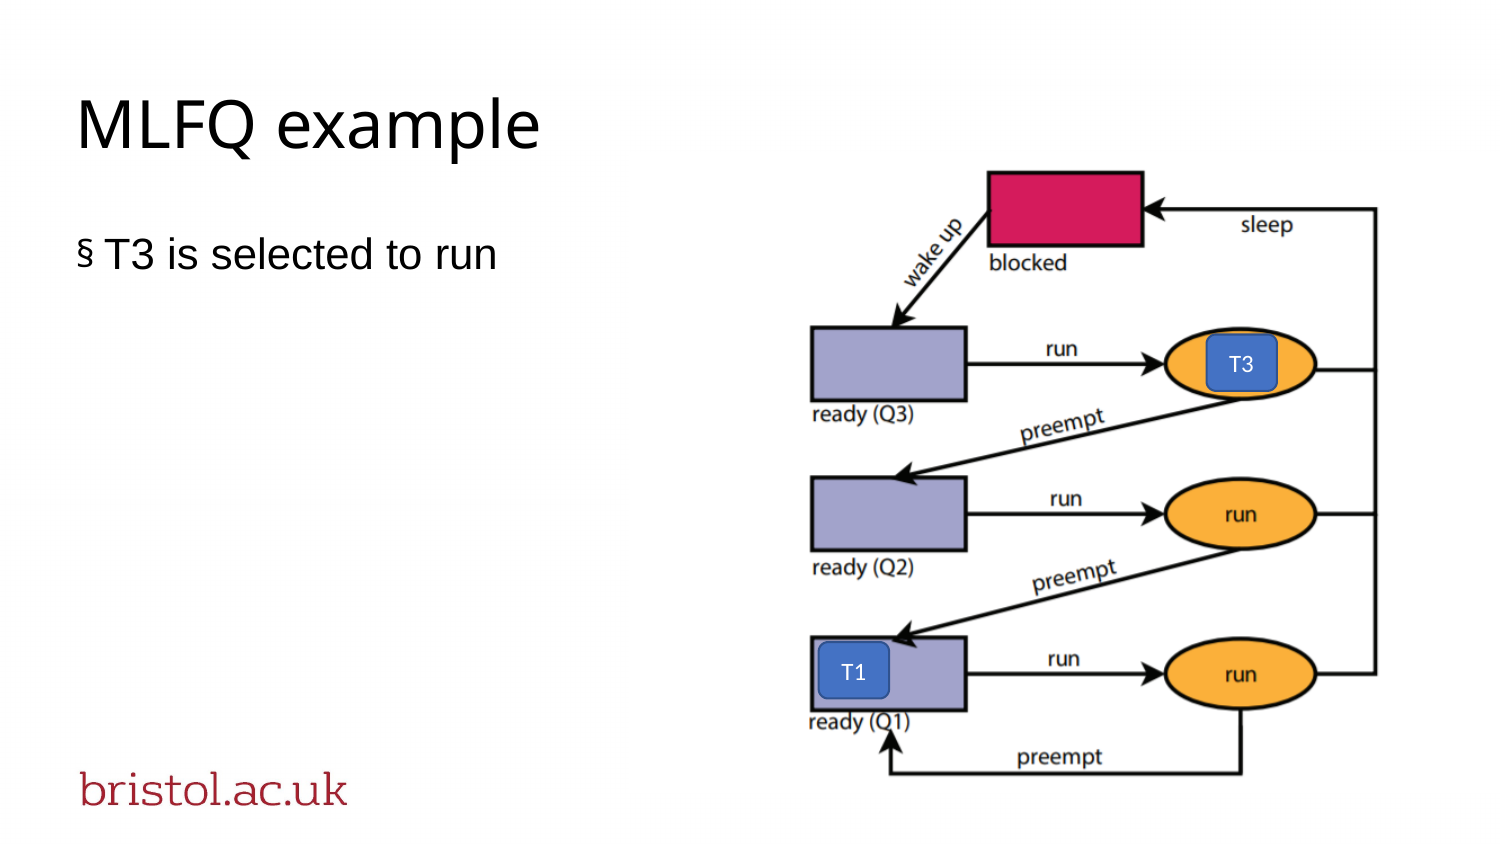

# MLFQ example
T3 is selected to run
T3
T1